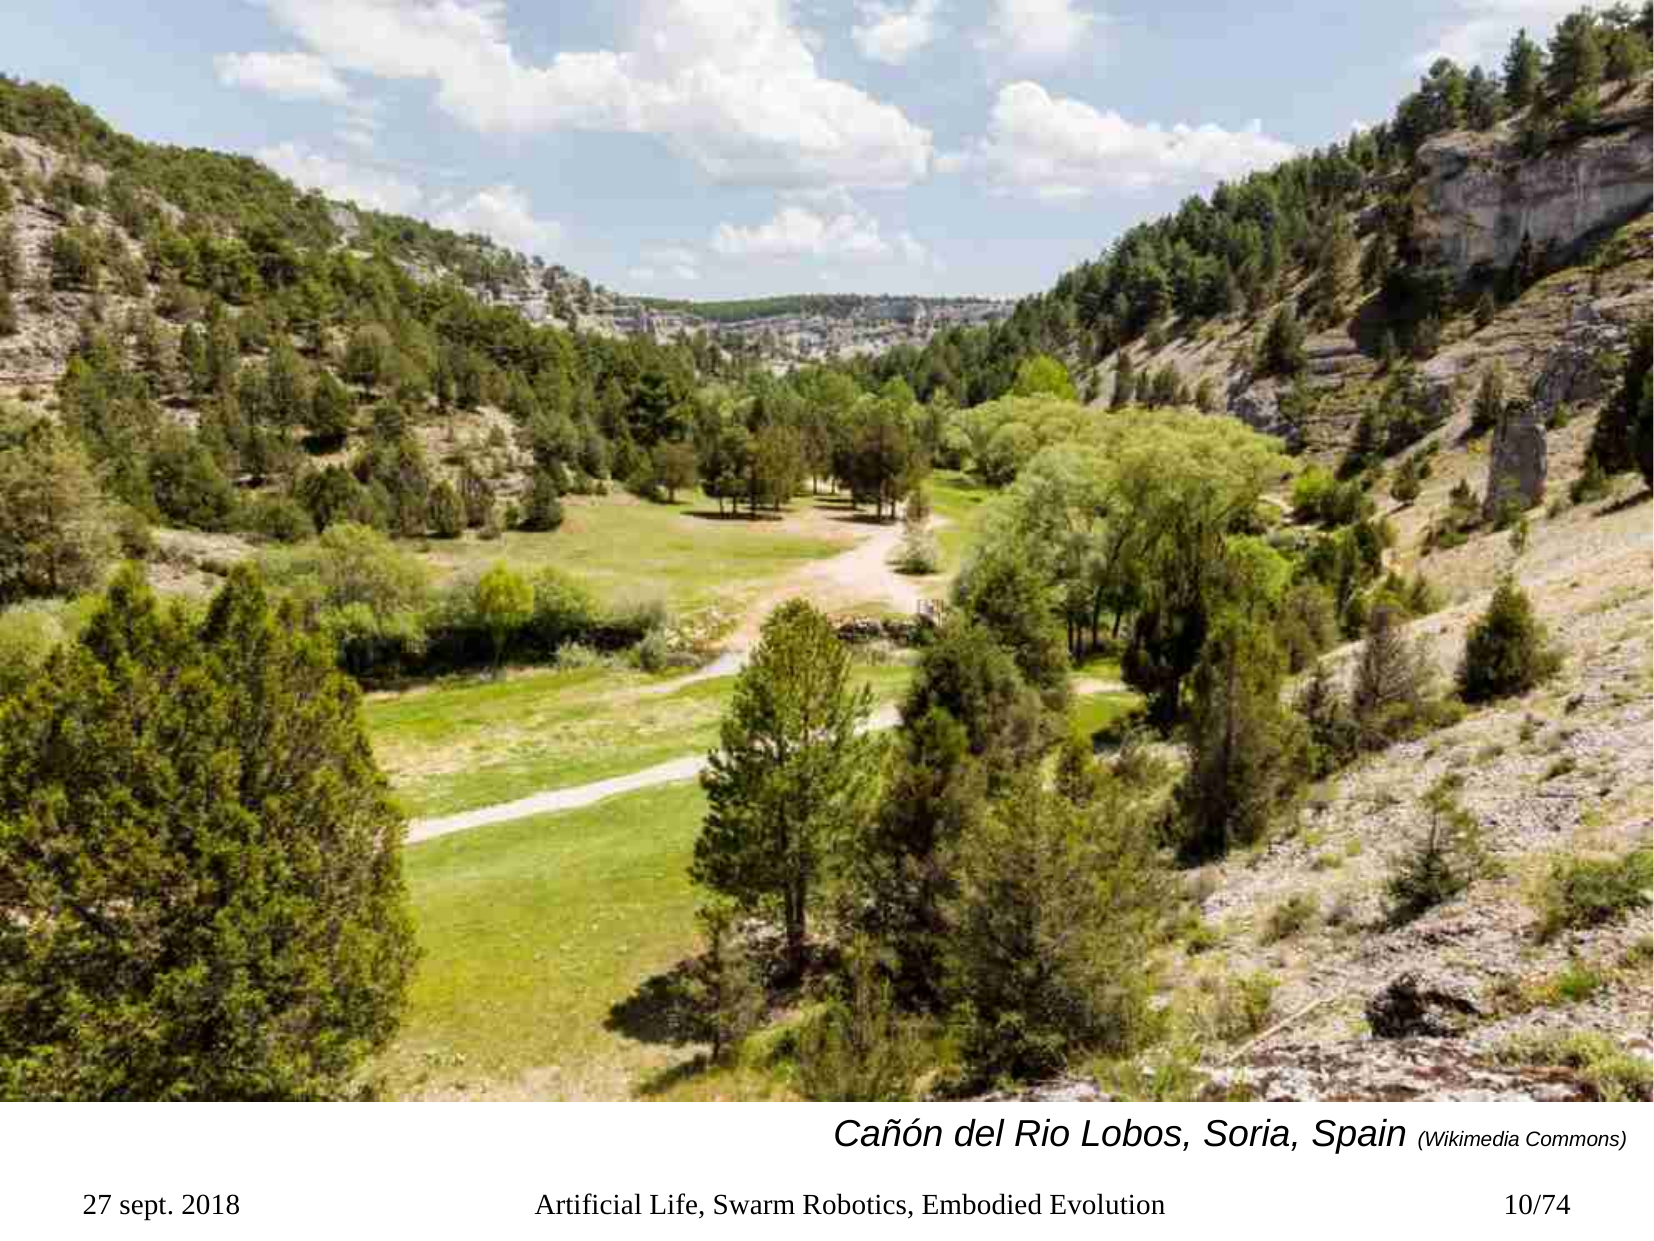

Cañón del Rio Lobos, Soria, Spain (Wikimedia Commons)
27 sept. 2018
Artificial Life, Swarm Robotics, Embodied Evolution
10